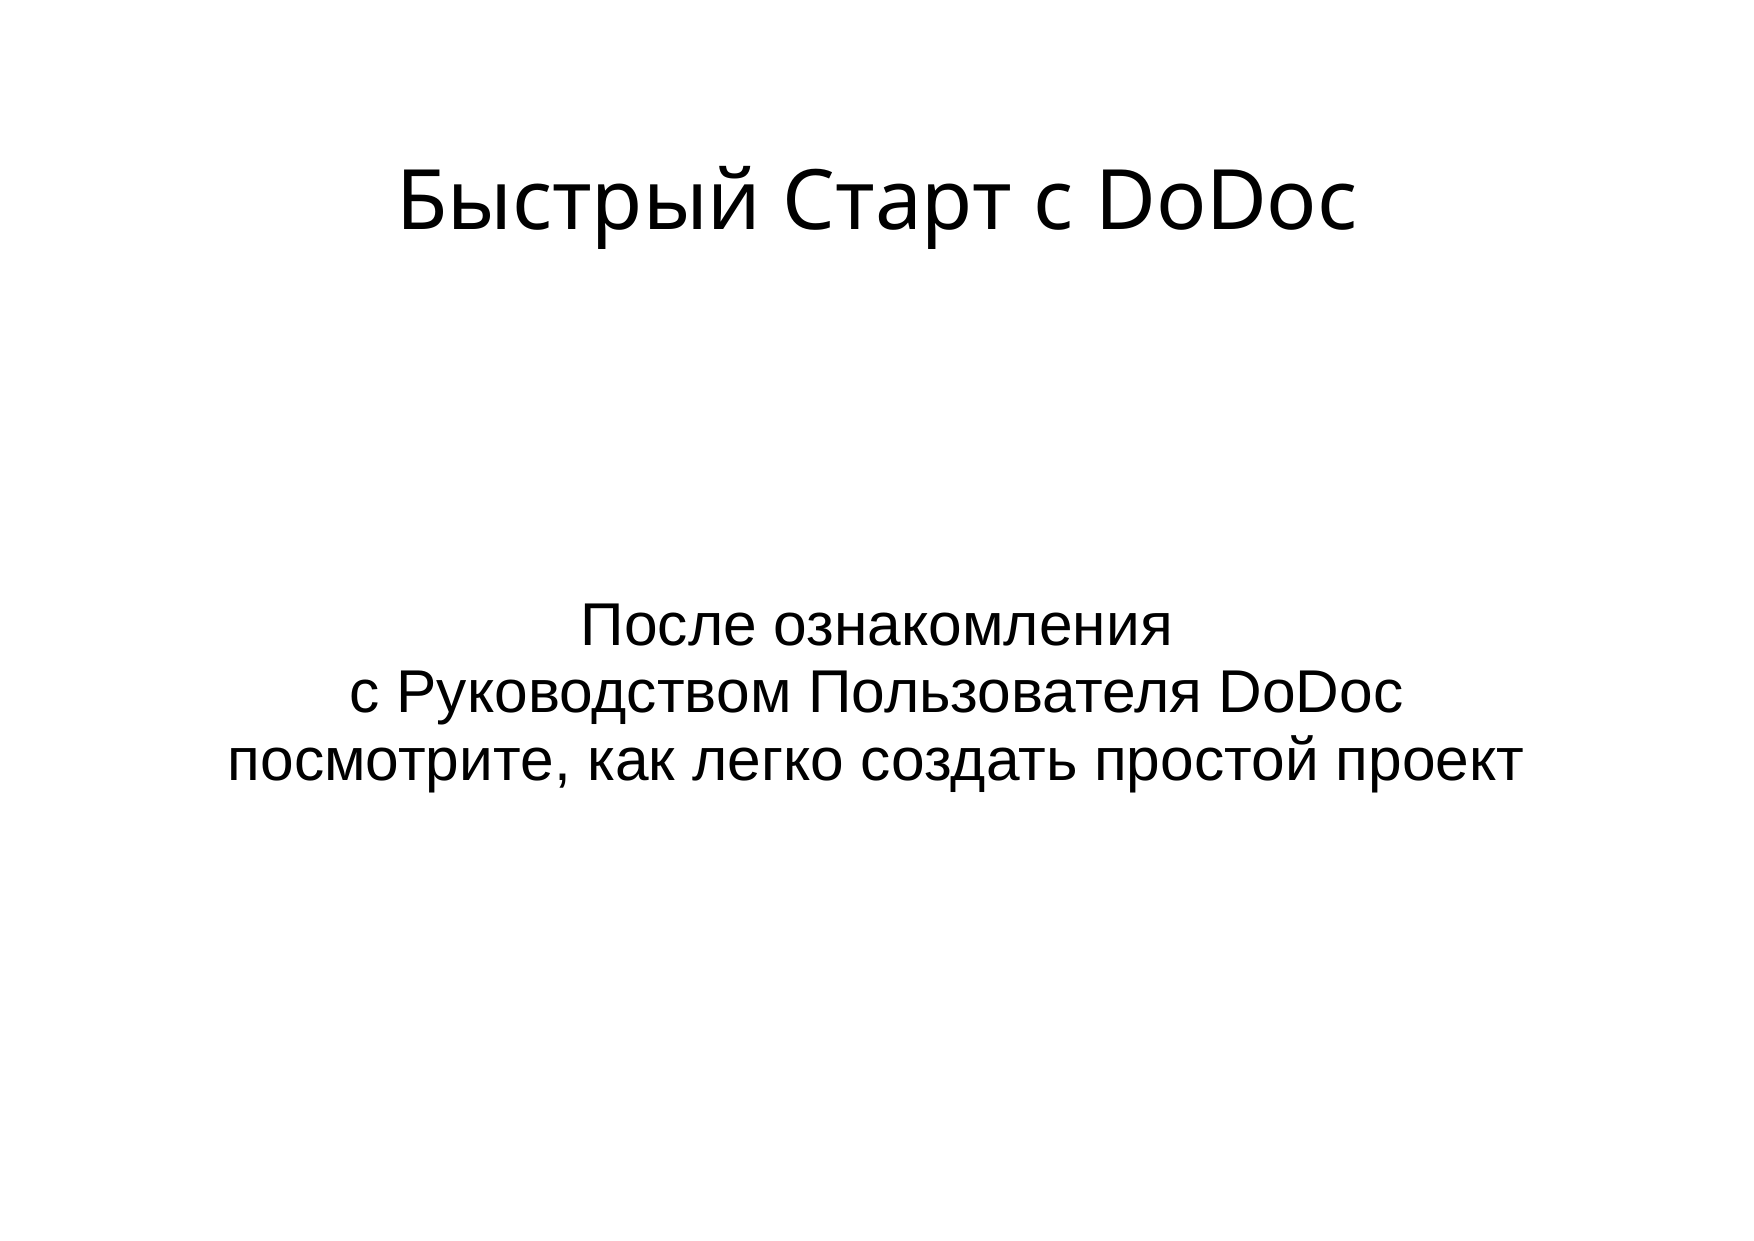

# Быстрый Cтарт с DoDoc
После ознакомления
с Руководством Пользователя DoDoc
посмотрите, как легко создать простой проект